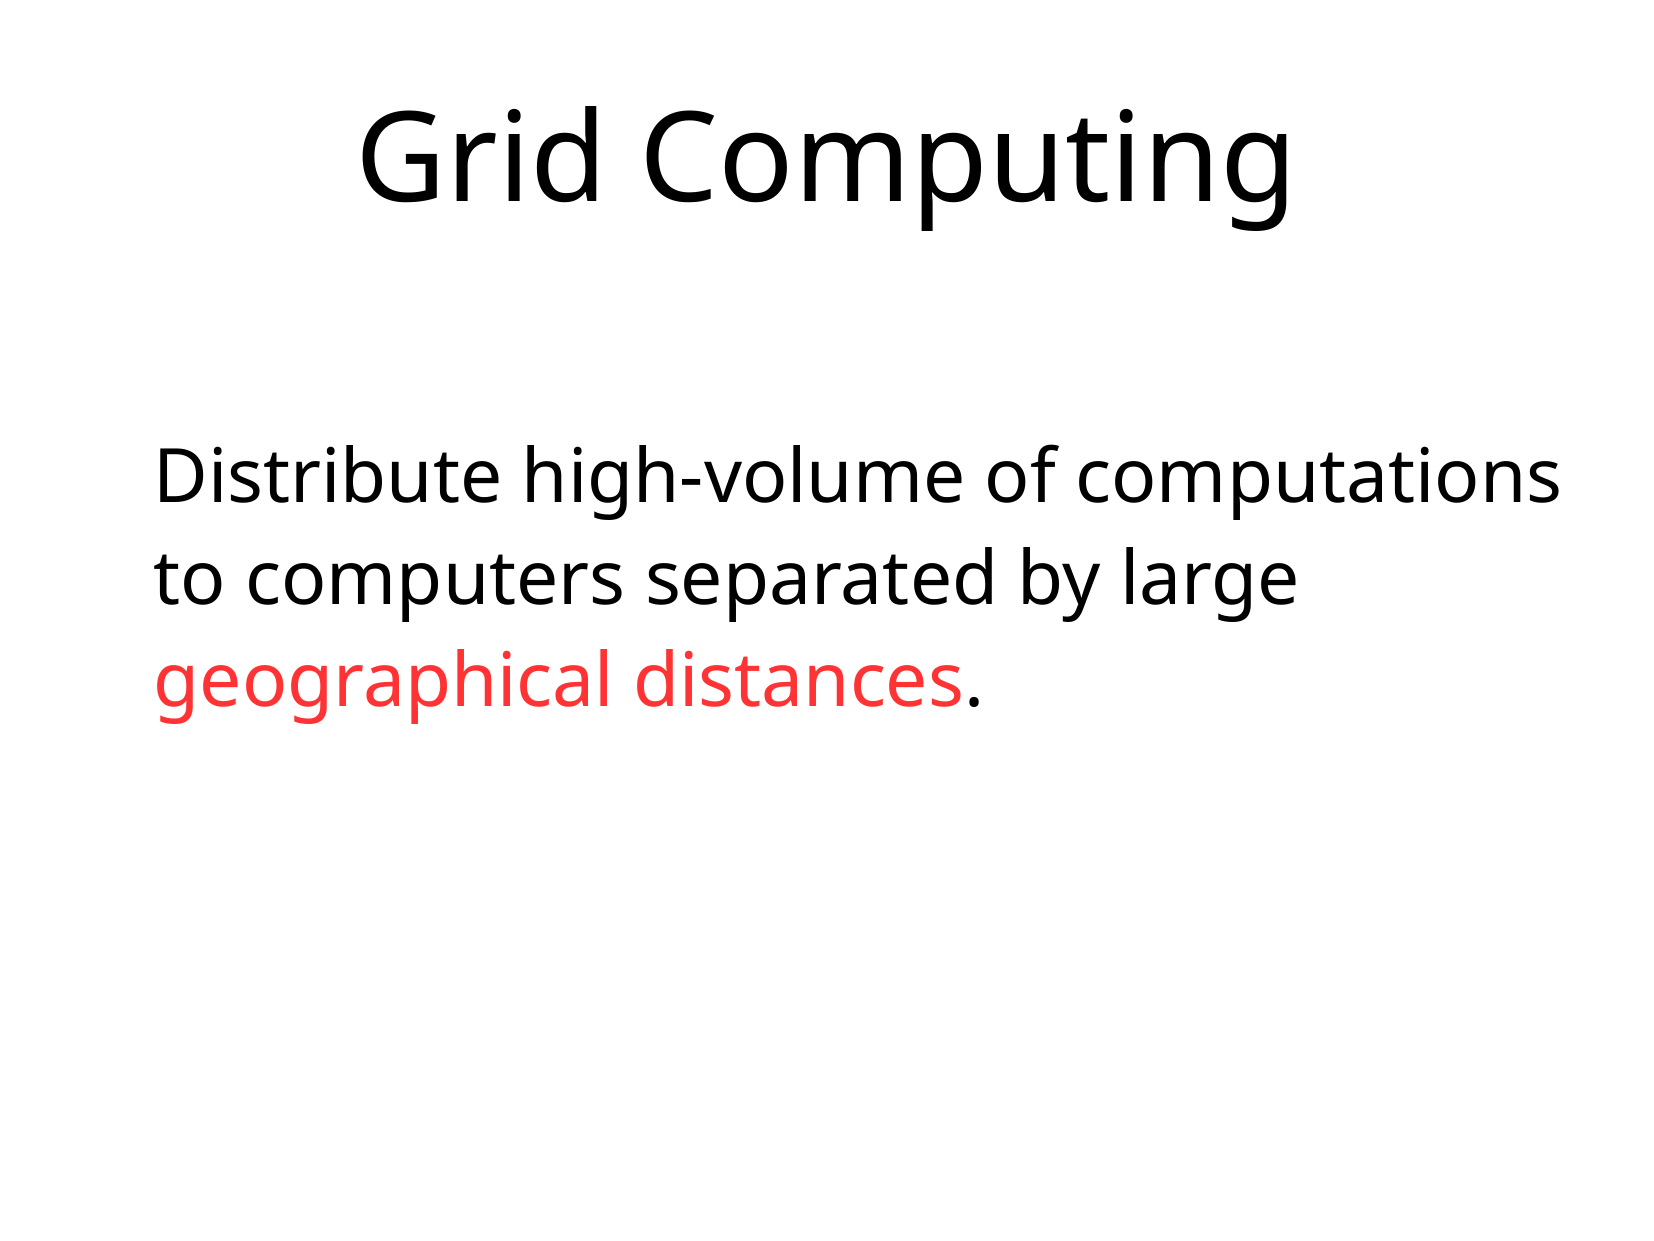

# Grid Computing
Distribute high-volume of computations to computers separated by large geographical distances.